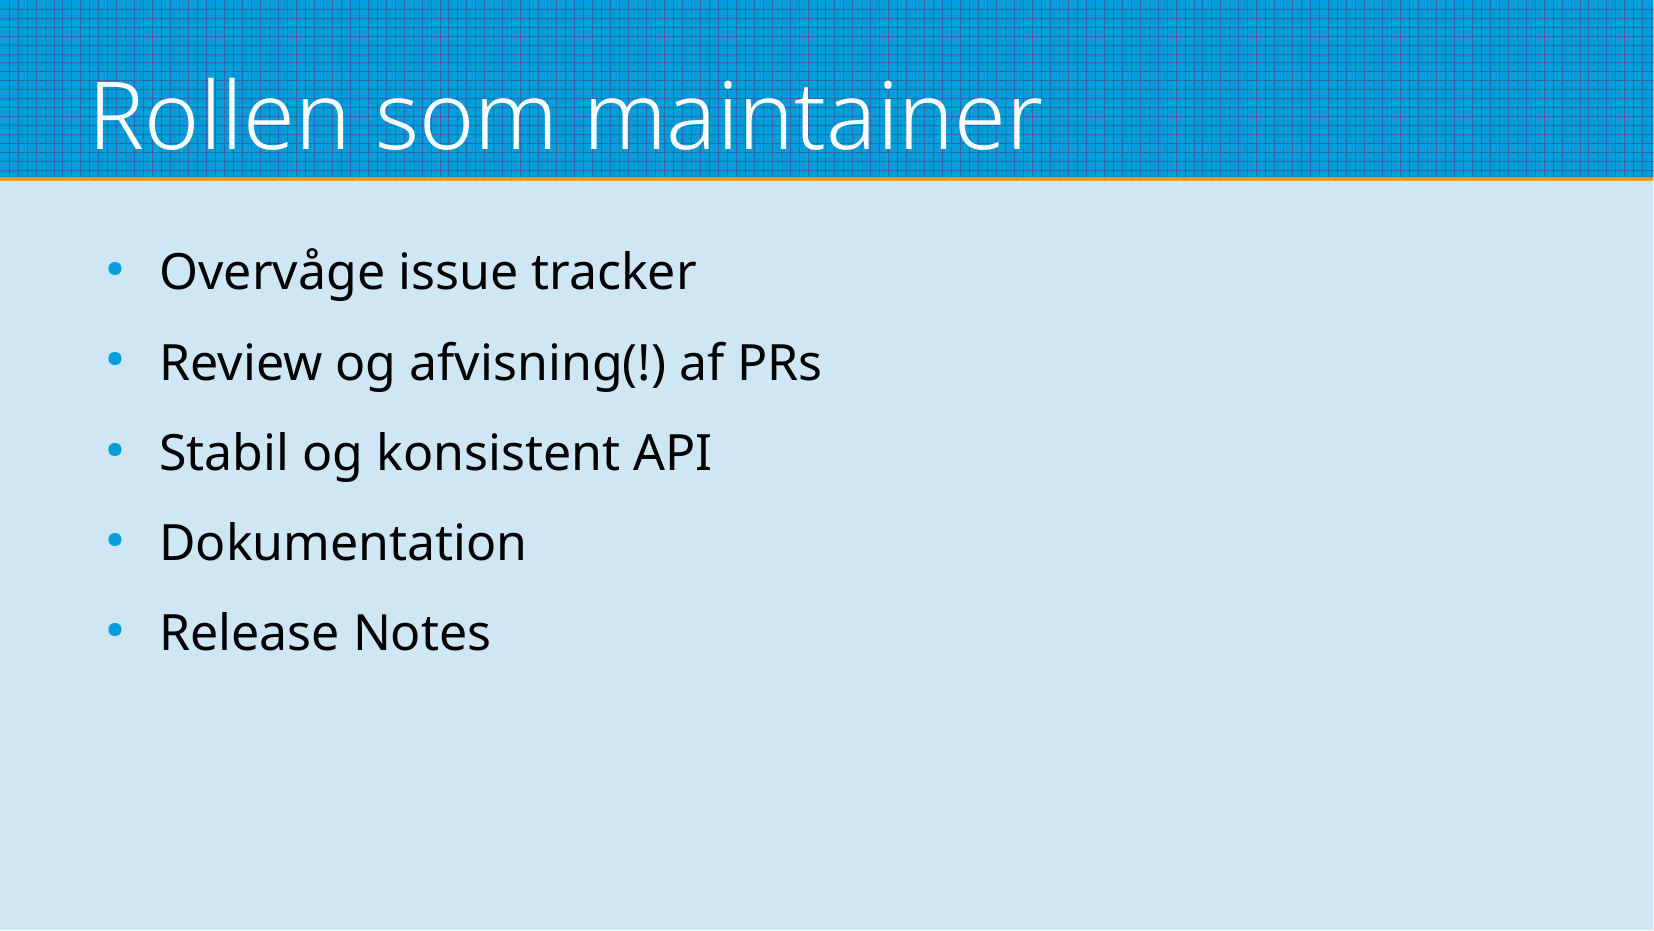

# Rollen som maintainer
Overvåge issue tracker
Review og afvisning(!) af PRs
Stabil og konsistent API
Dokumentation
Release Notes